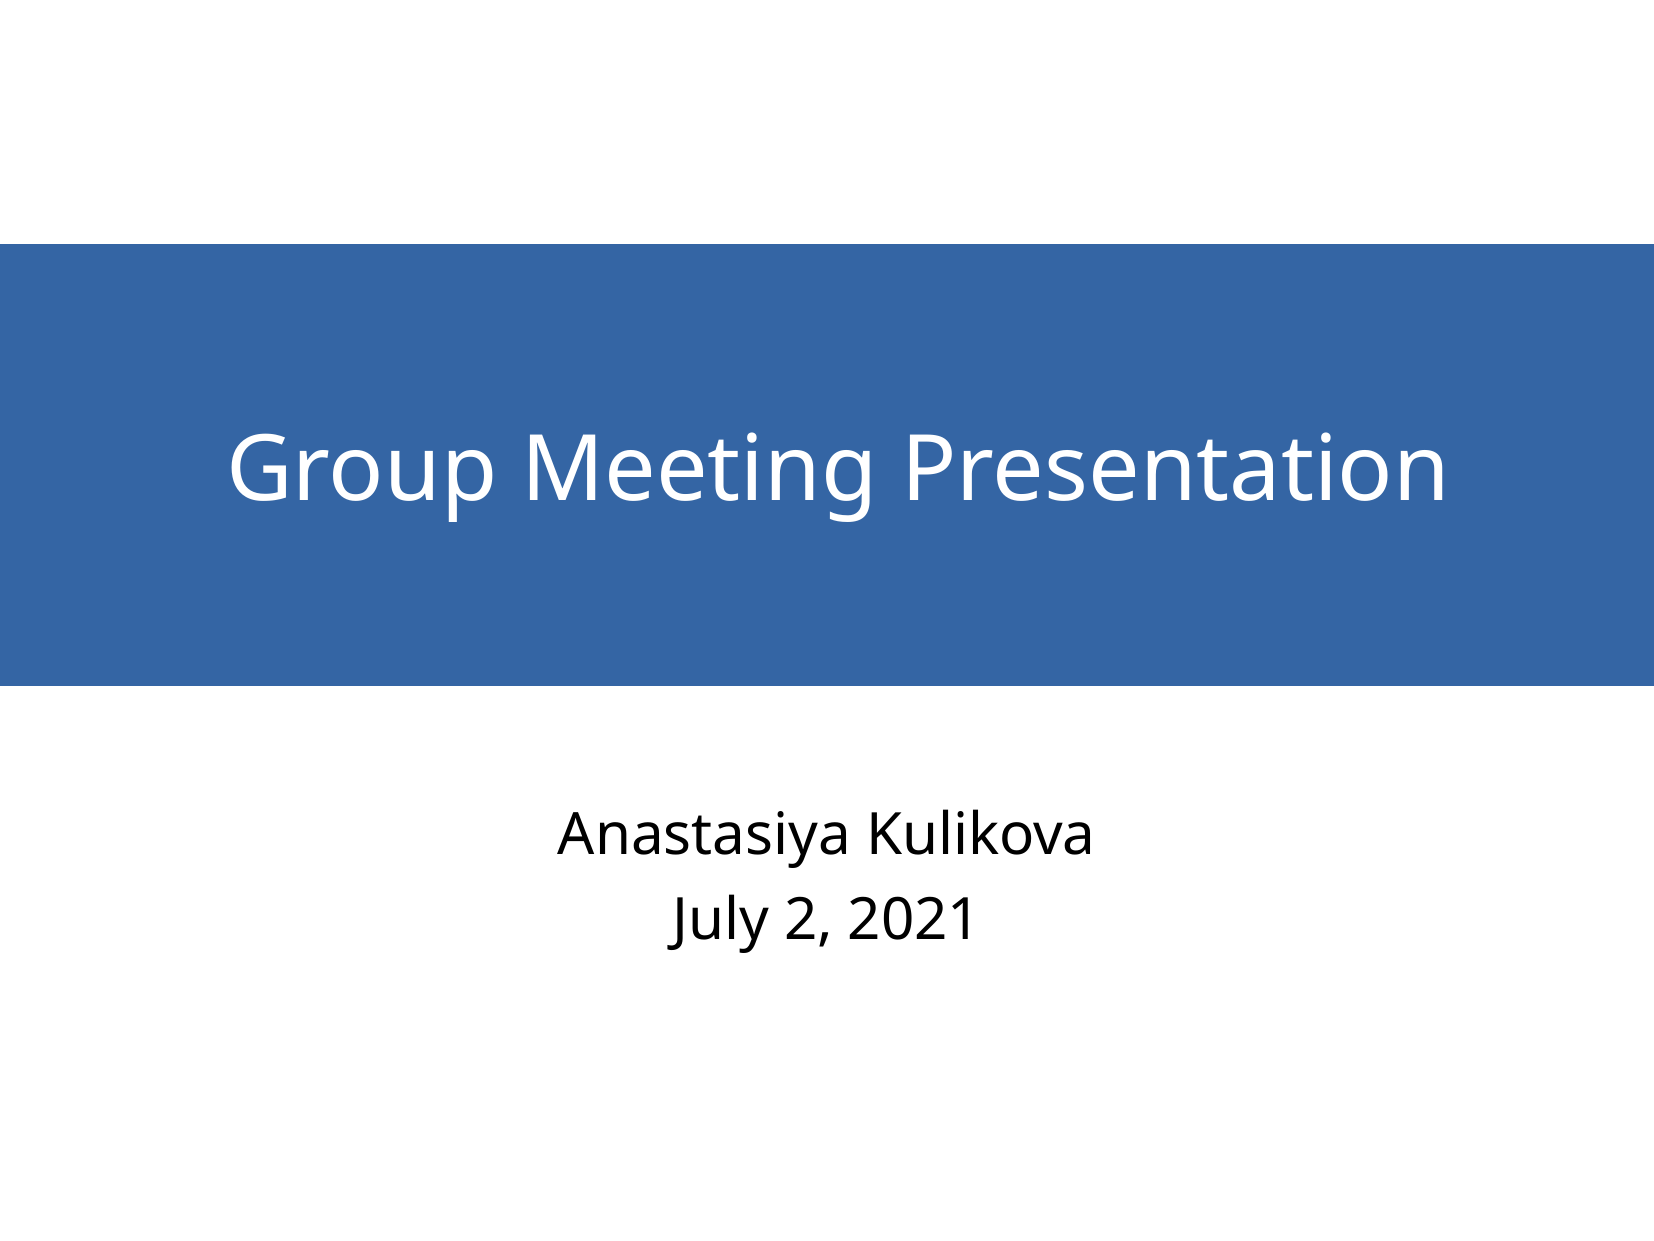

# Group Meeting Presentation
Anastasiya Kulikova
July 2, 2021